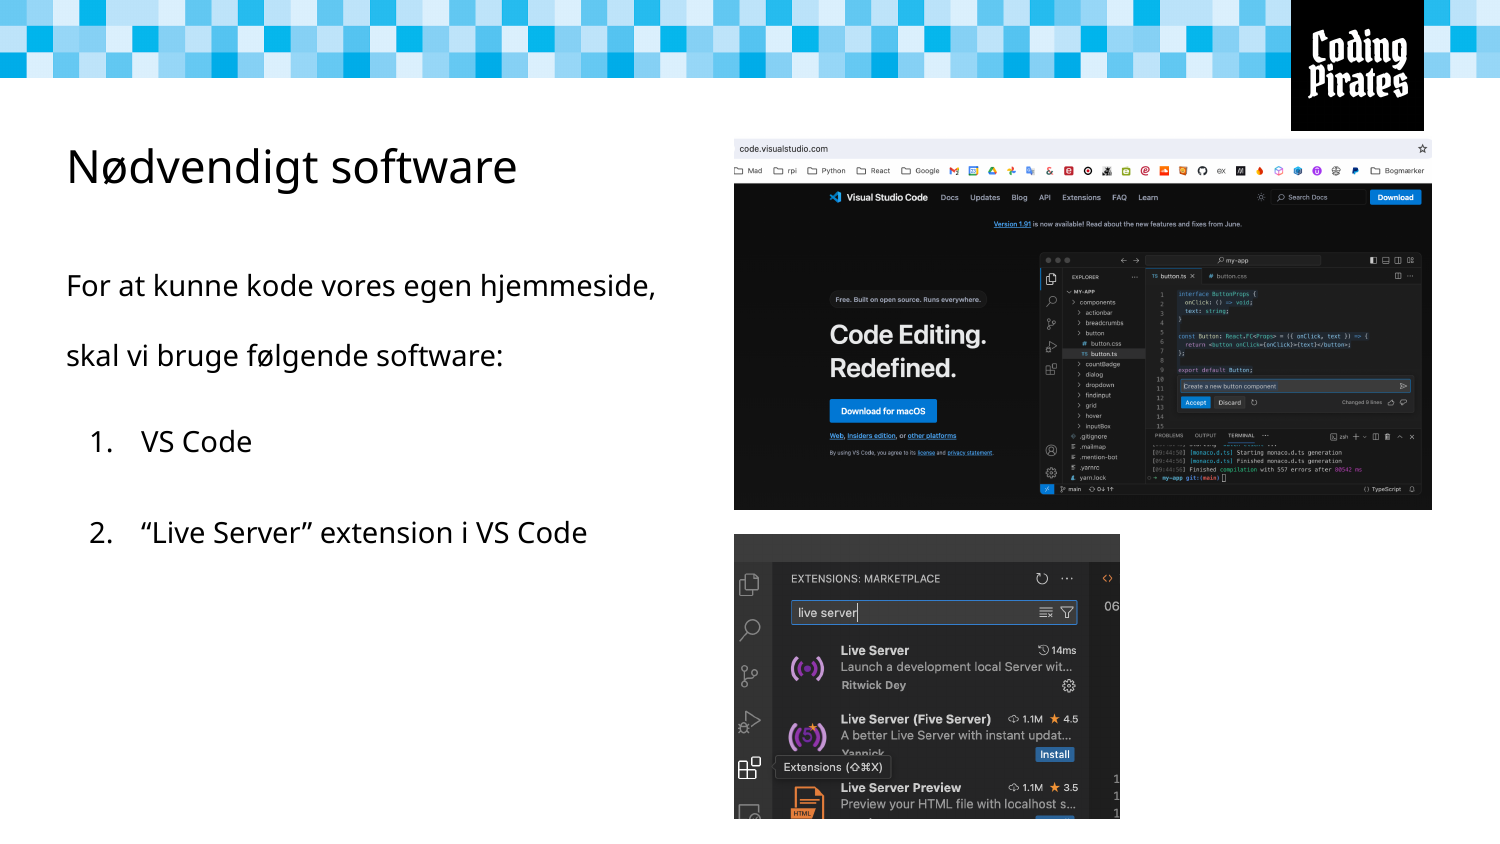

# Nødvendigt software
For at kunne kode vores egen hjemmeside, skal vi bruge følgende software:
VS Code
“Live Server” extension i VS Code